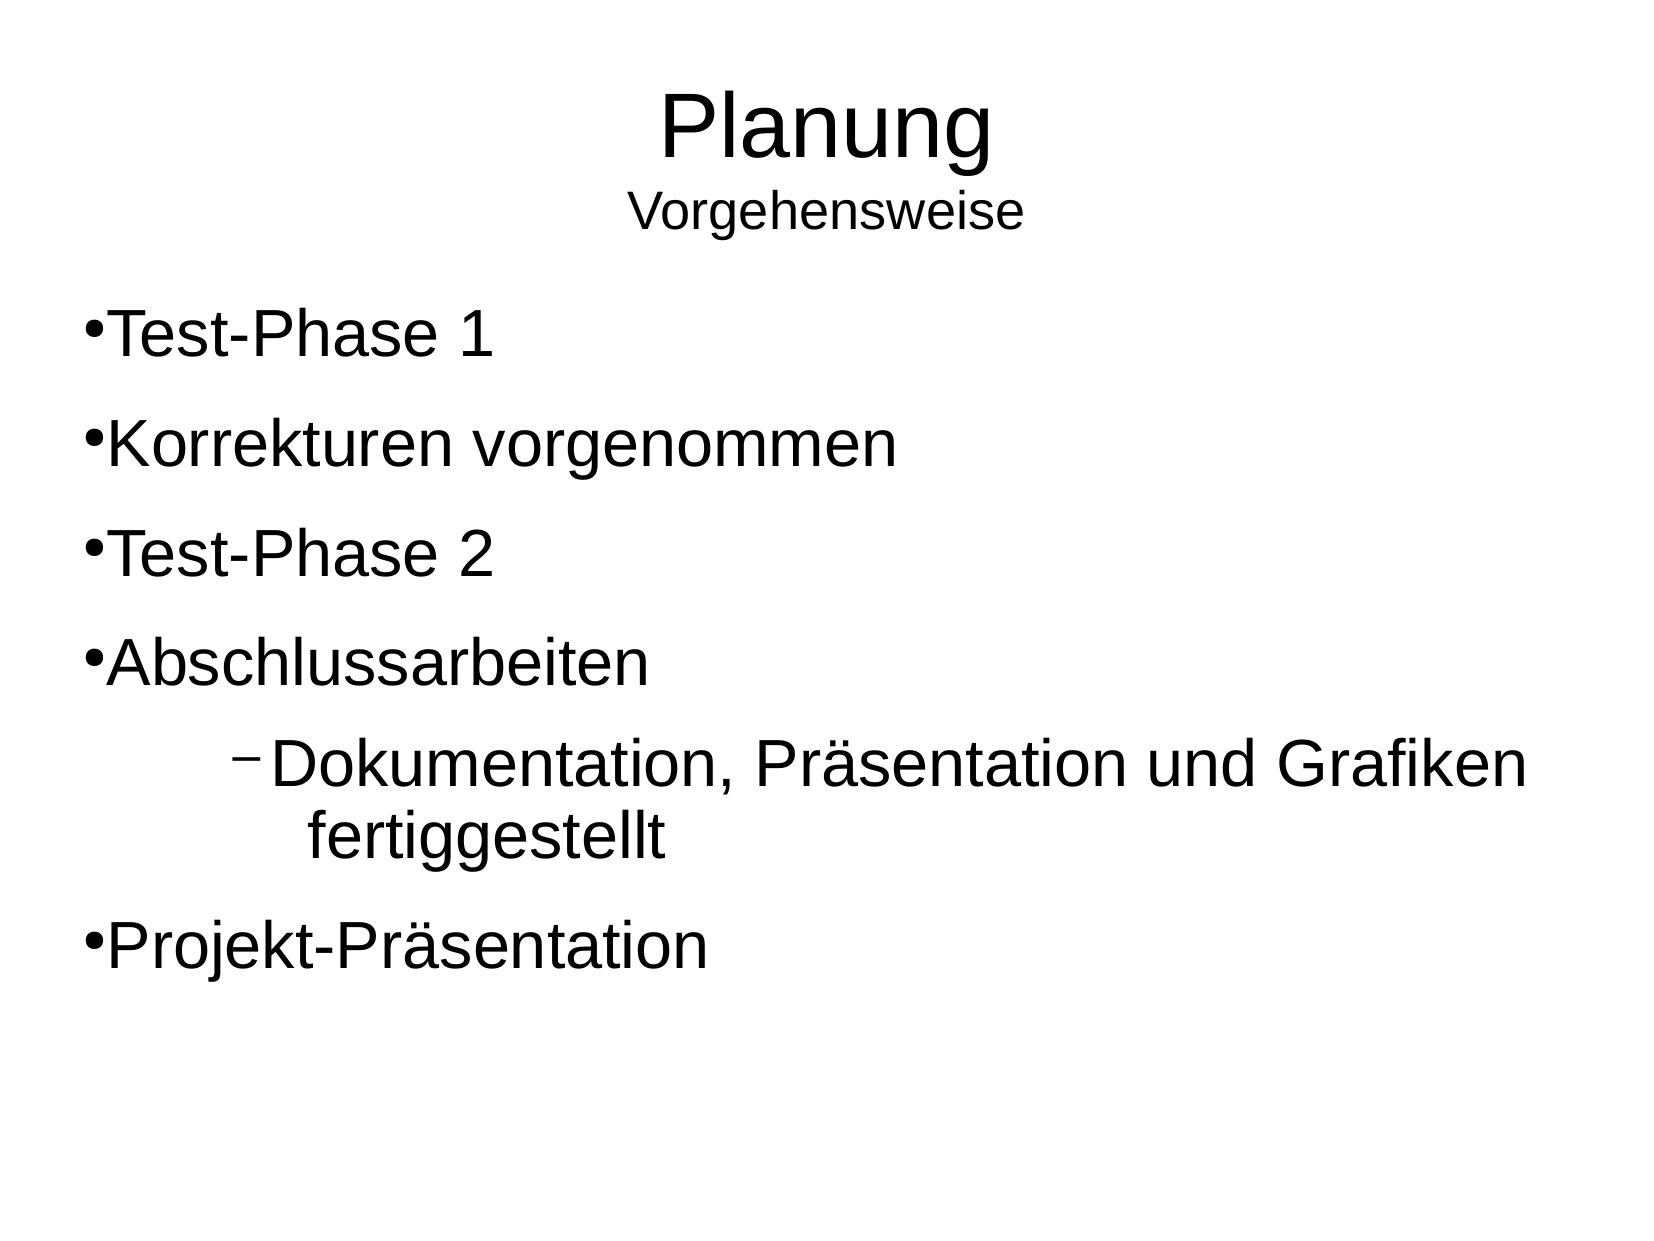

# Planung Vorgehensweise
Test-Phase 1
Korrekturen vorgenommen
Test-Phase 2
Abschlussarbeiten
Dokumentation, Präsentation und Grafiken fertiggestellt
Projekt-Präsentation